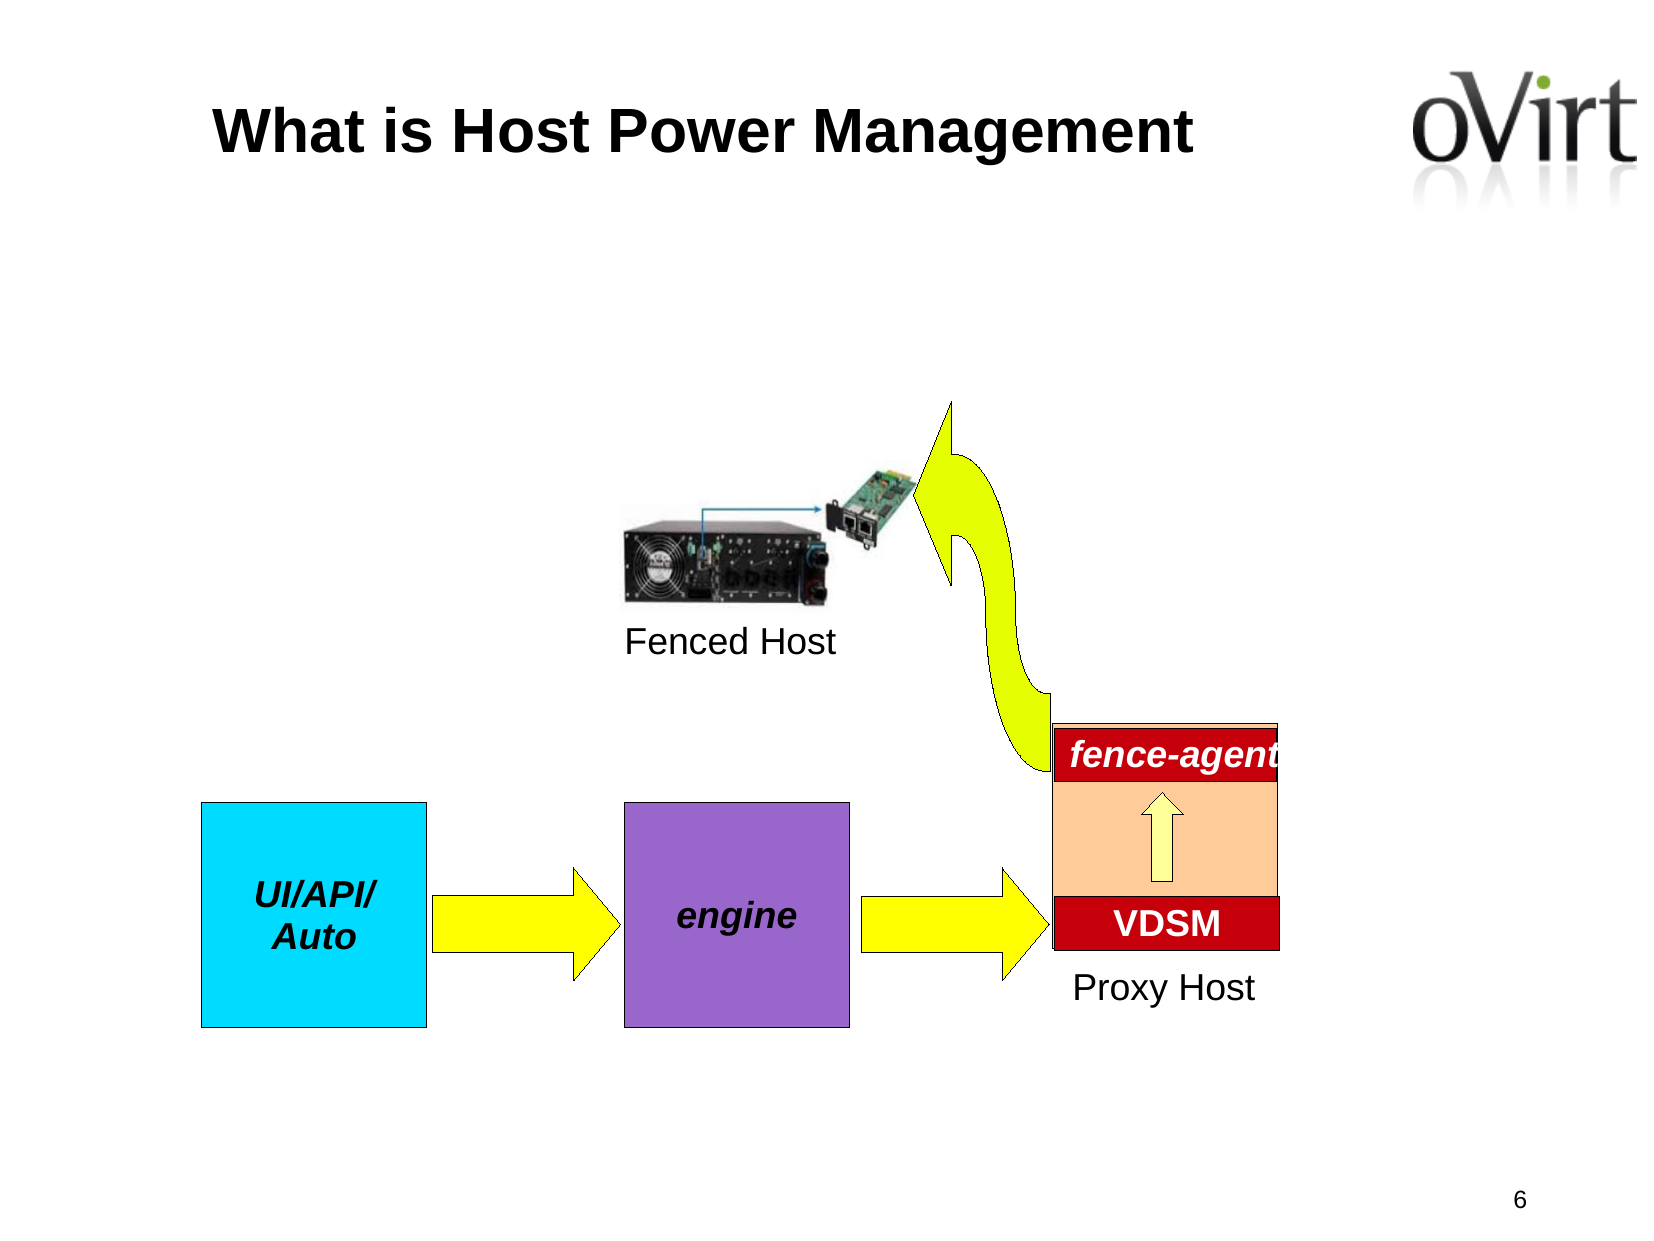

# What is Host Power Management
Fenced Host
fence-agents
UI/API/
Auto
engine
VDSM
Proxy Host